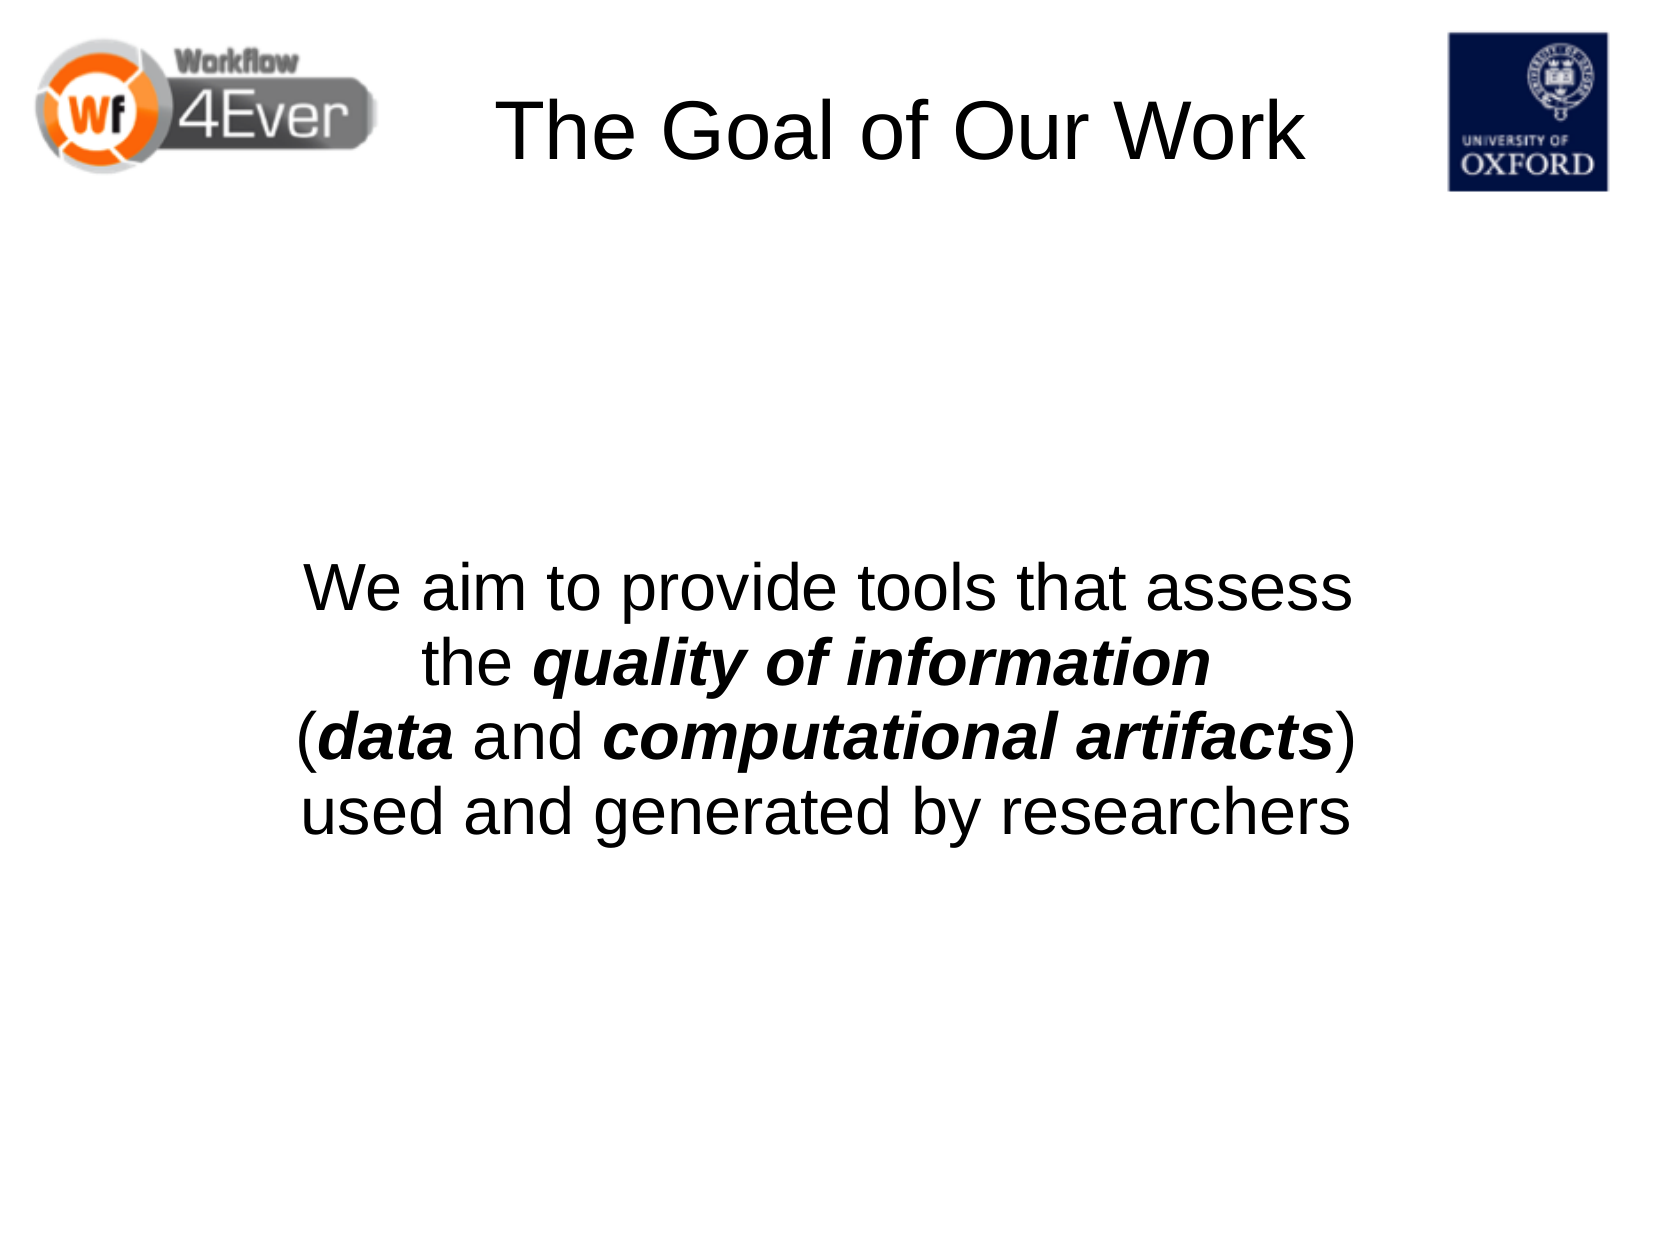

# The Goal of Our Work
We aim to provide tools that assess
the quality of information
(data and computational artifacts)
used and generated by researchers